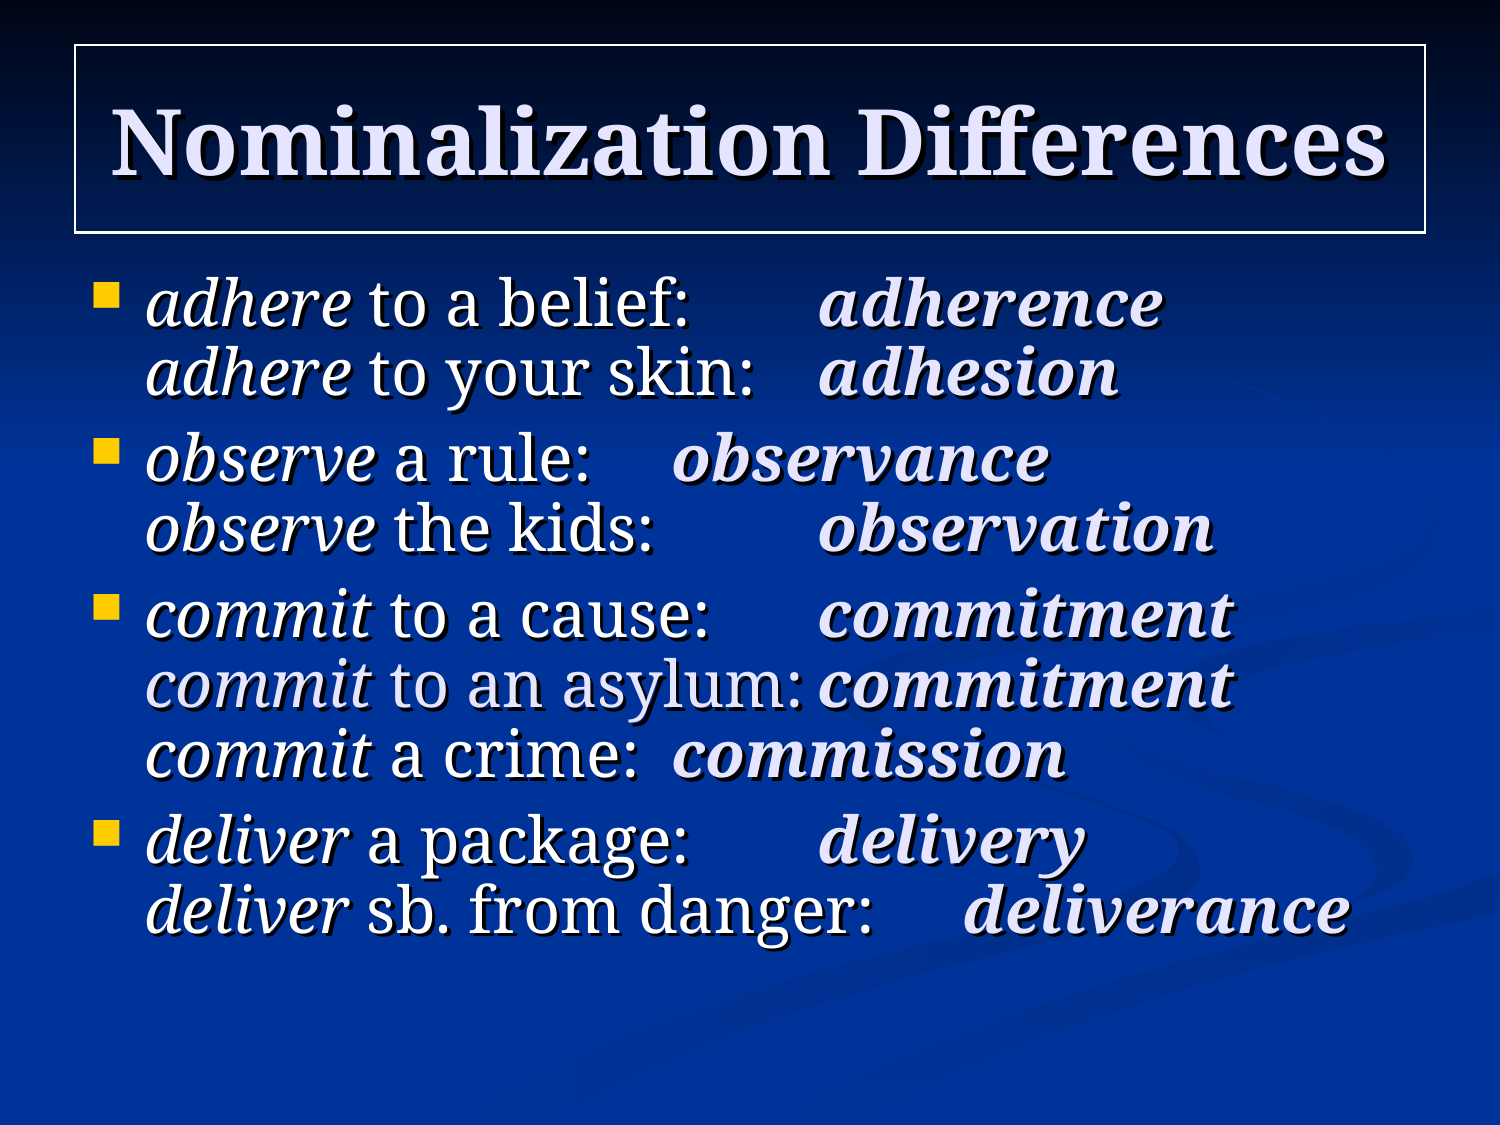

# Nominalization Differences
adhere to a belief: 			adherence
adhere to your skin:		adhesion
observe a rule: 			observance
observe the kids: 			observation
commit to a cause: 			commitment
commit to an asylum:		commitment
commit a crime: 			commission
deliver a package: 			delivery
deliver sb. from danger: 	deliverance